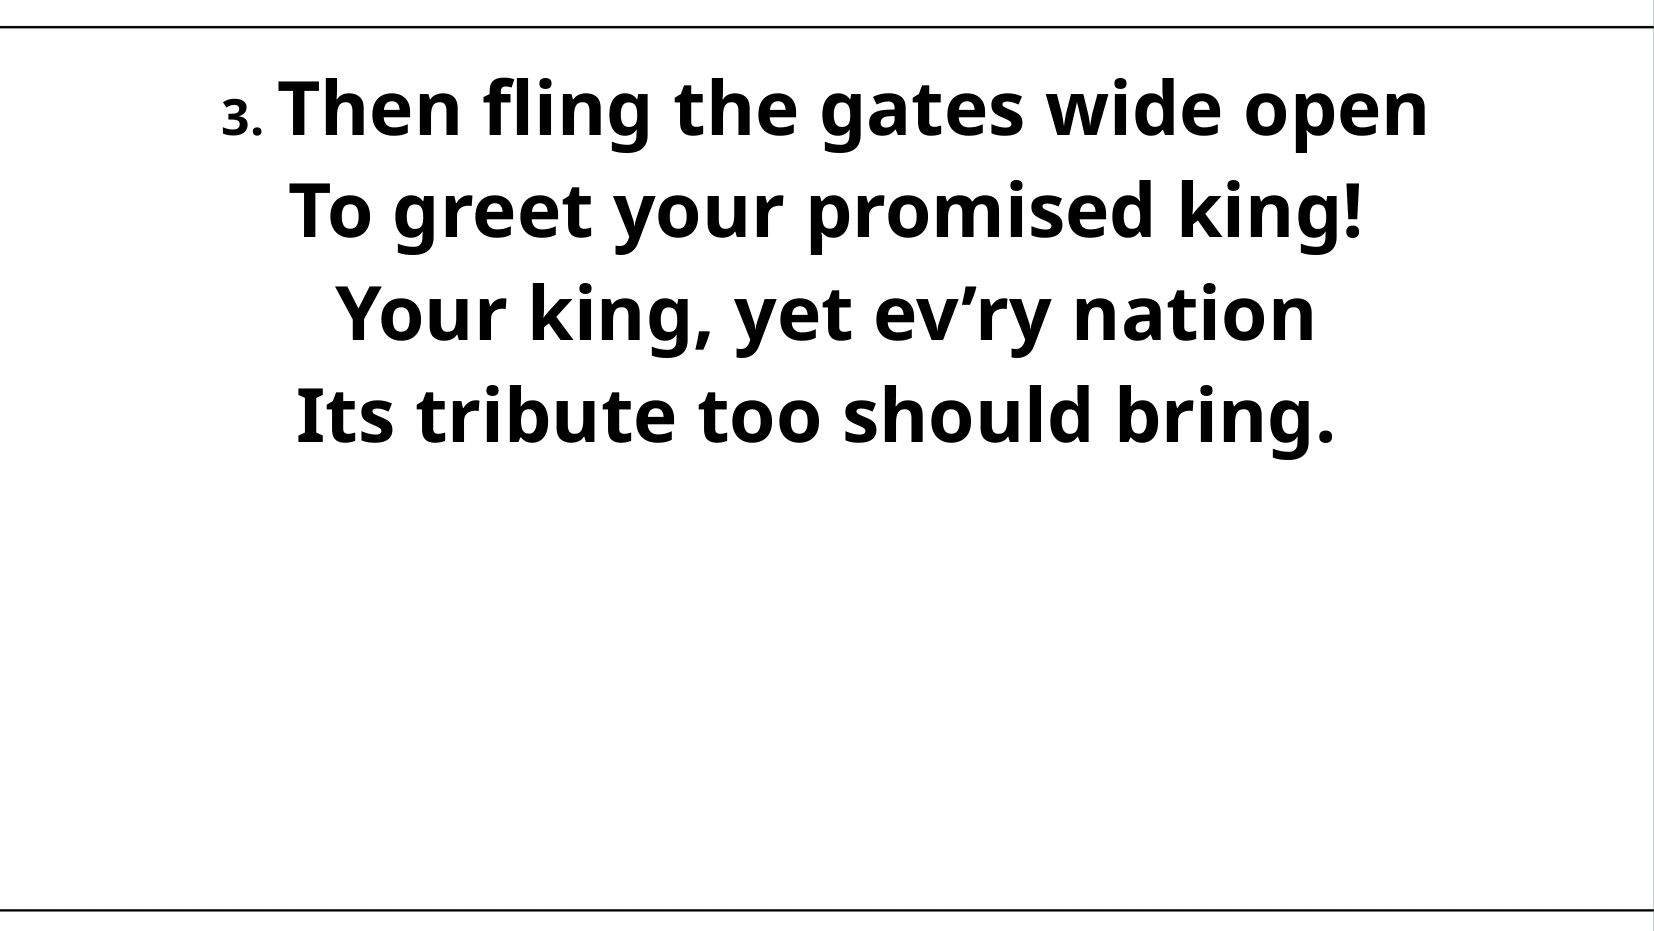

3. Then fling the gates wide open
To greet your promised king!
Your king, yet ev’ry nation
Its tribute too should bring.